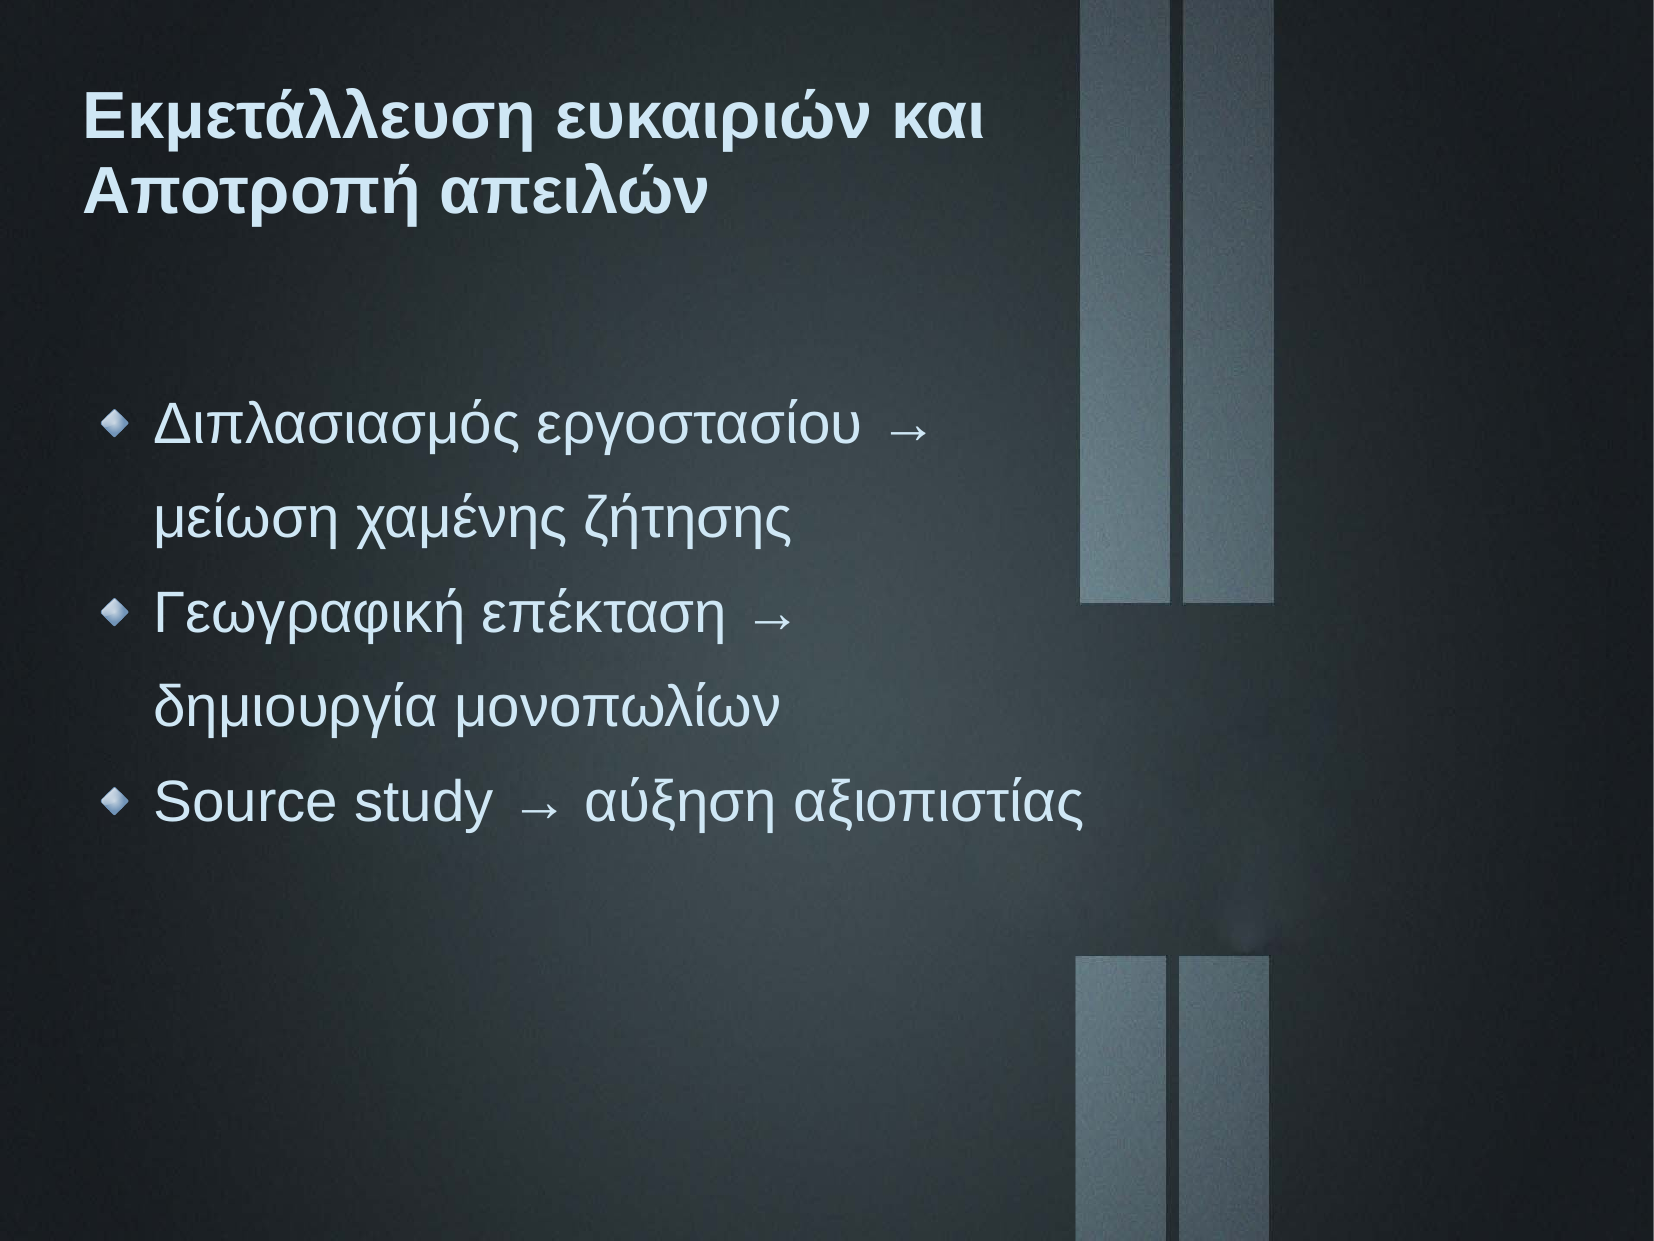

# Εκμετάλλευση ευκαιριών και Αποτροπή απειλών
Διπλασιασμός εργοστασίου →
μείωση χαμένης ζήτησης
Γεωγραφική επέκταση →
δημιουργία μονοπωλίων
Source study → αύξηση αξιοπιστίας